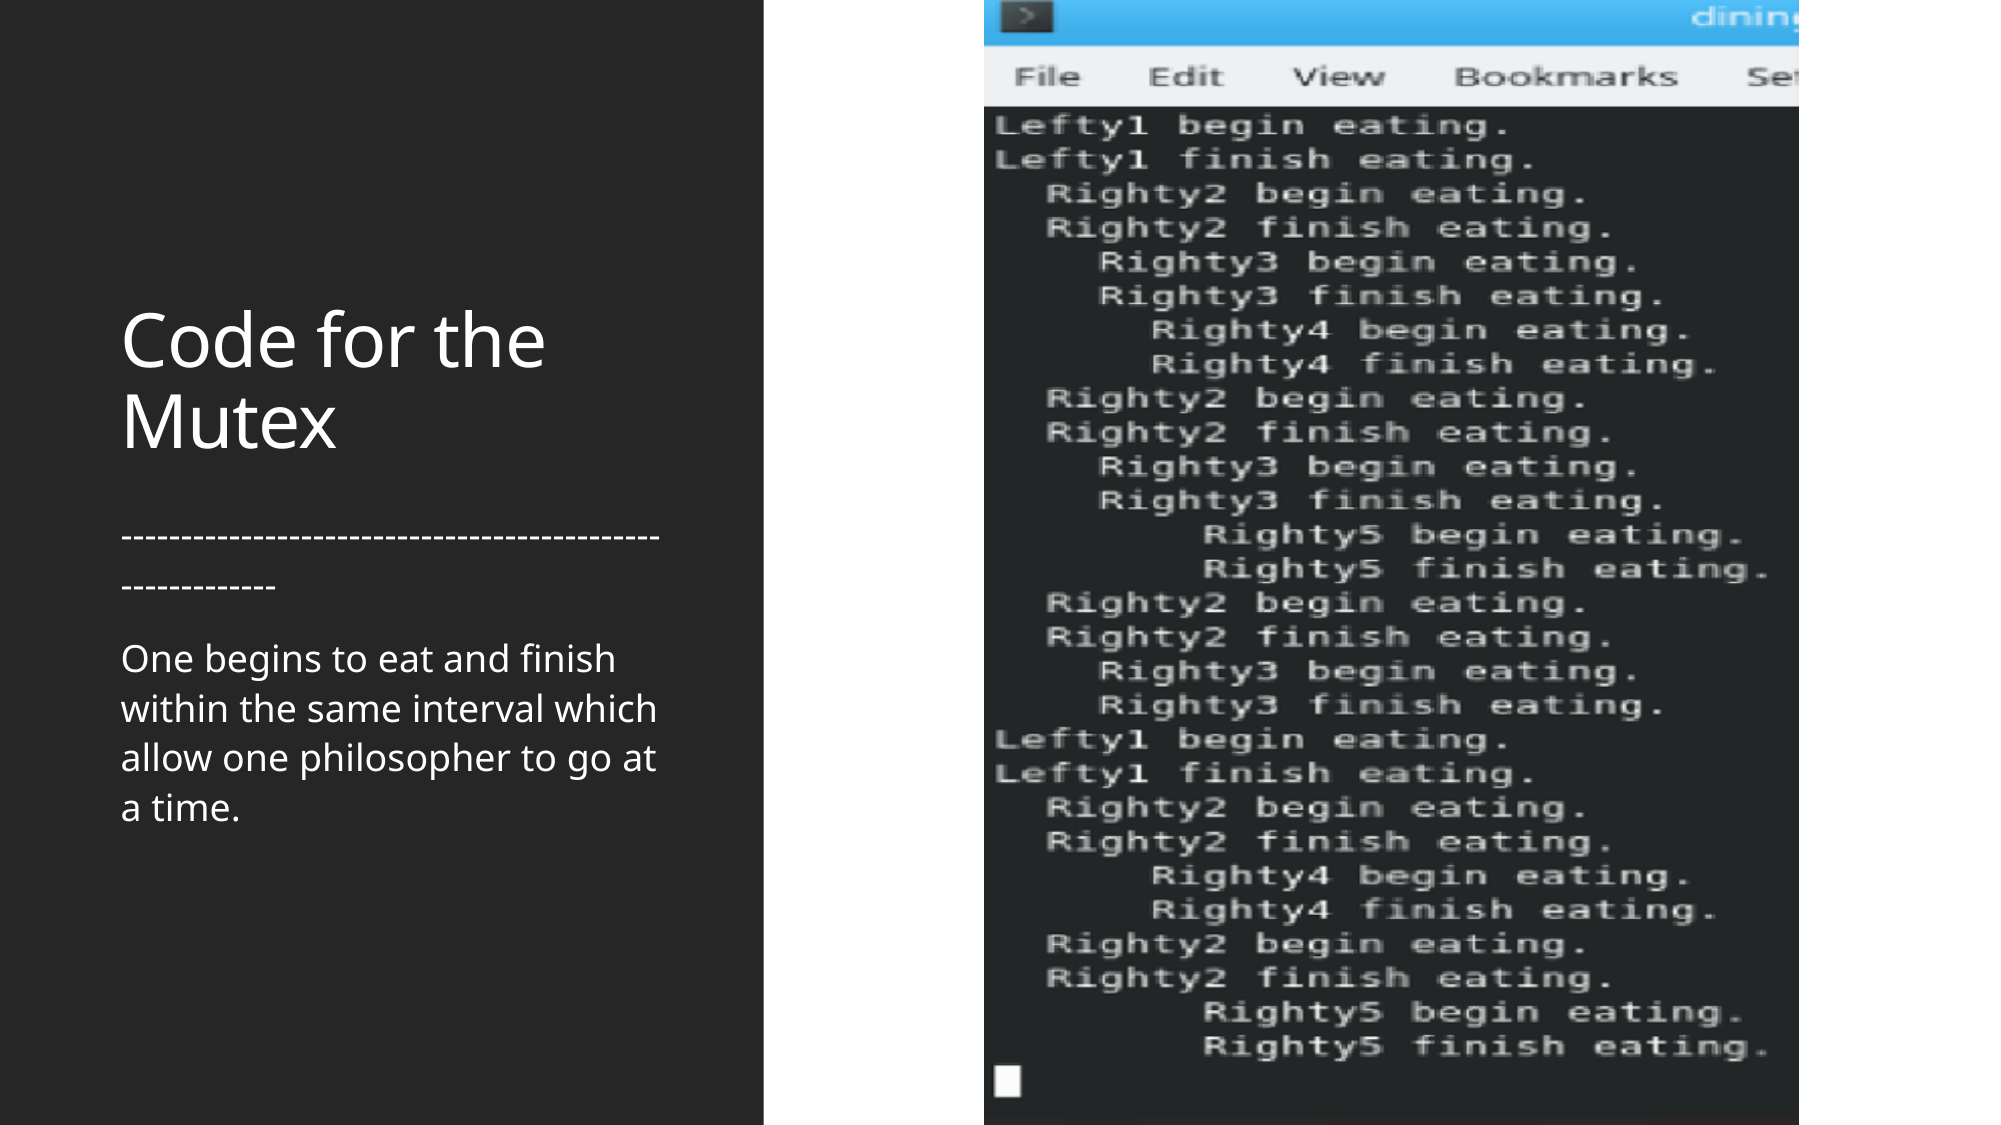

# Code for the Mutex
----------------------------------------------------------
One begins to eat and finish within the same interval which allow one philosopher to go at a time.